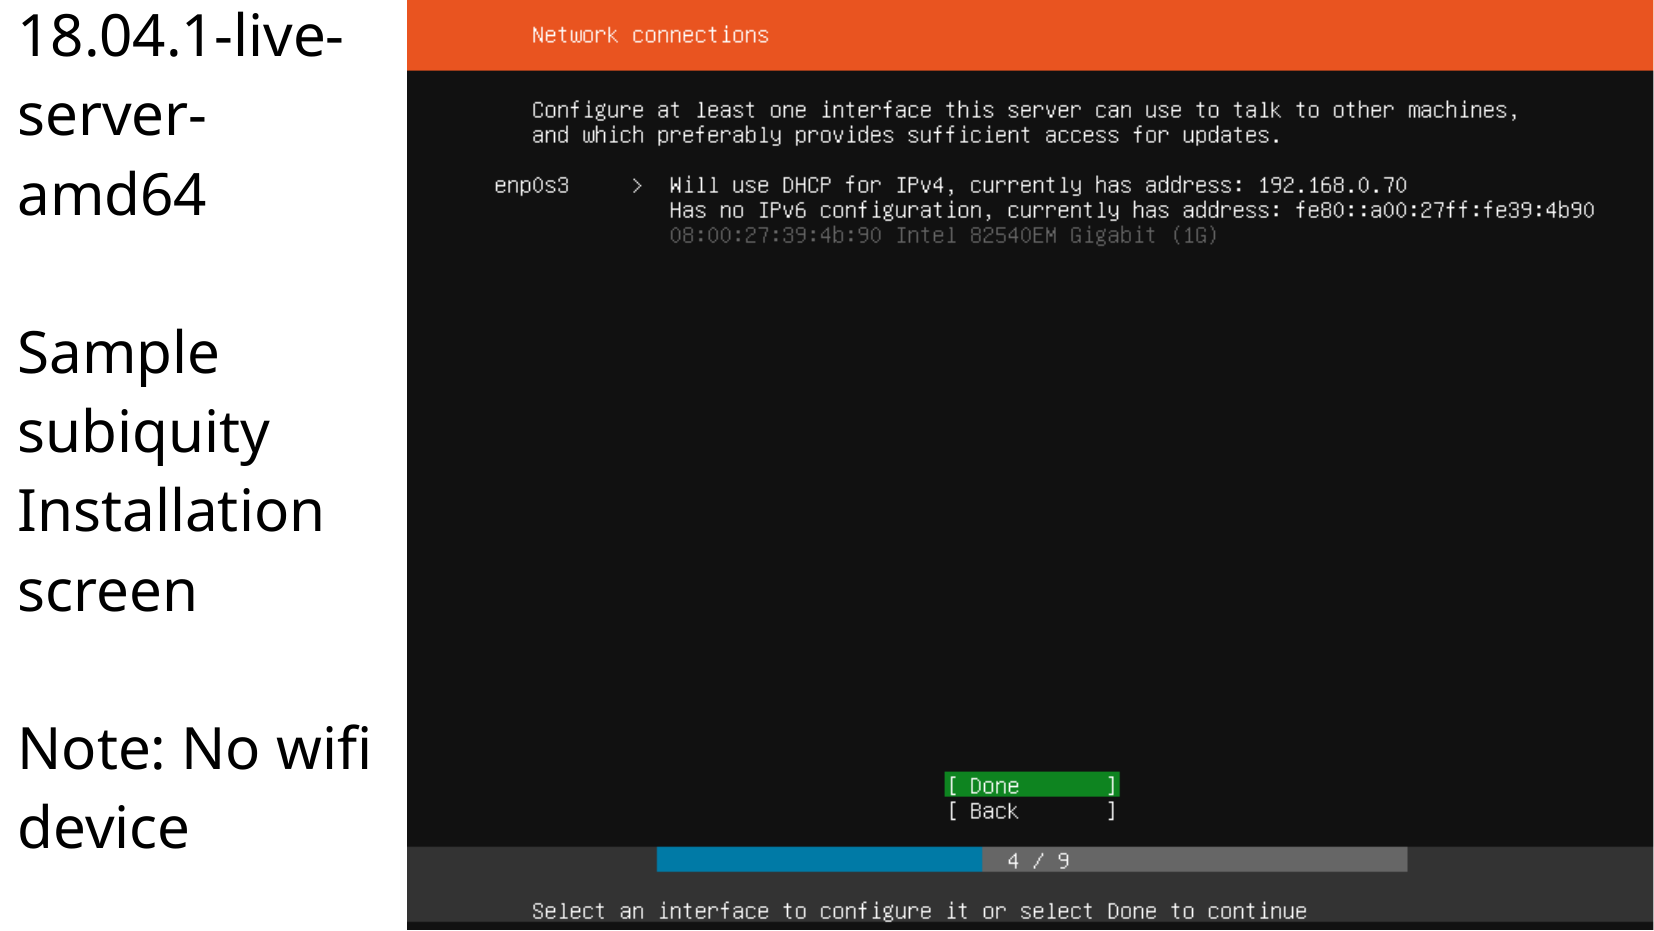

# Ubuntu-18.04.1-live-server-amd64 Sample subiquity Installation screen Note: No wifi device